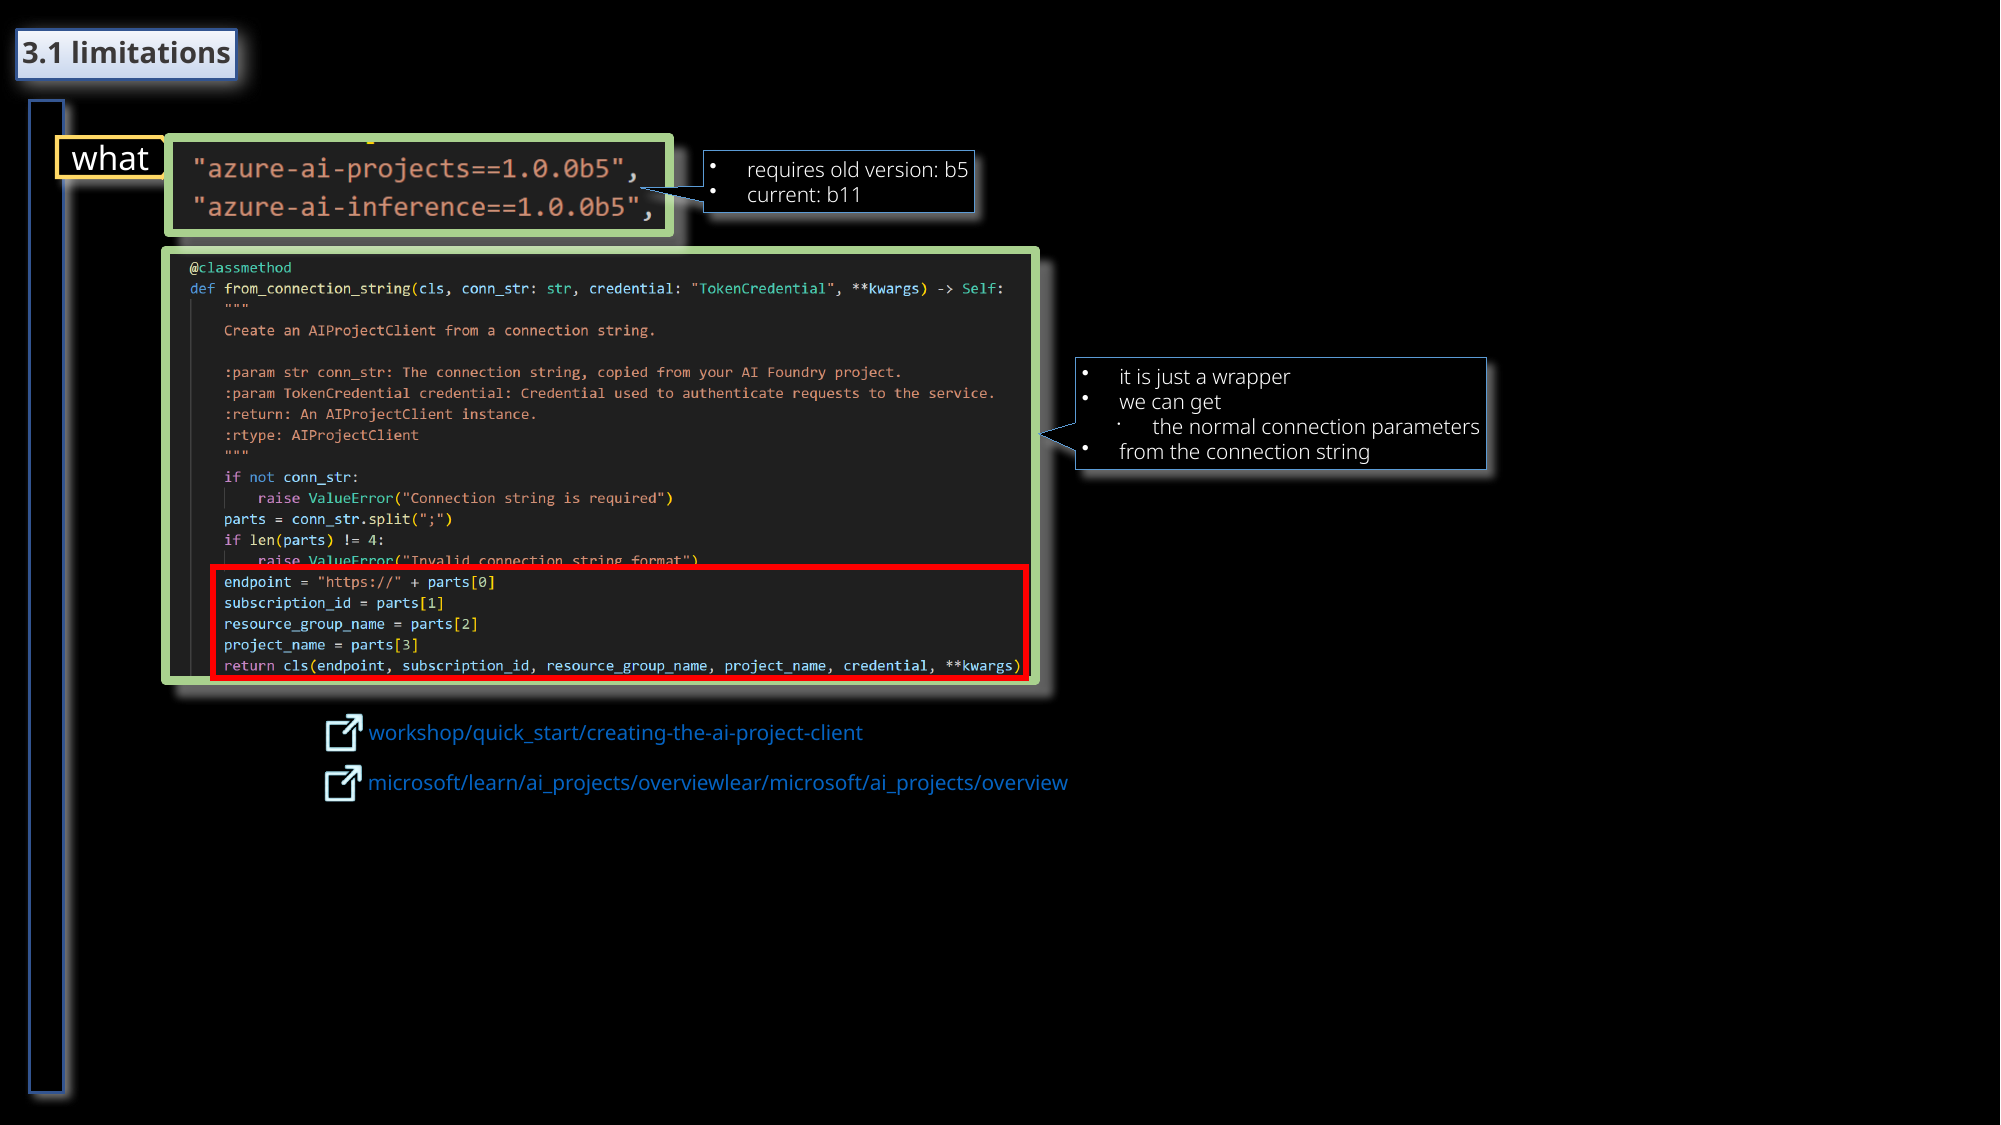

# 3.1 limitations
what
requires old version: b5
current: b11
it is just a wrapper
we can get
the normal connection parameters
from the connection string
workshop/quick_start/creating-the-ai-project-client
microsoft/learn/ai_projects/overviewlear/microsoft/ai_projects/overview